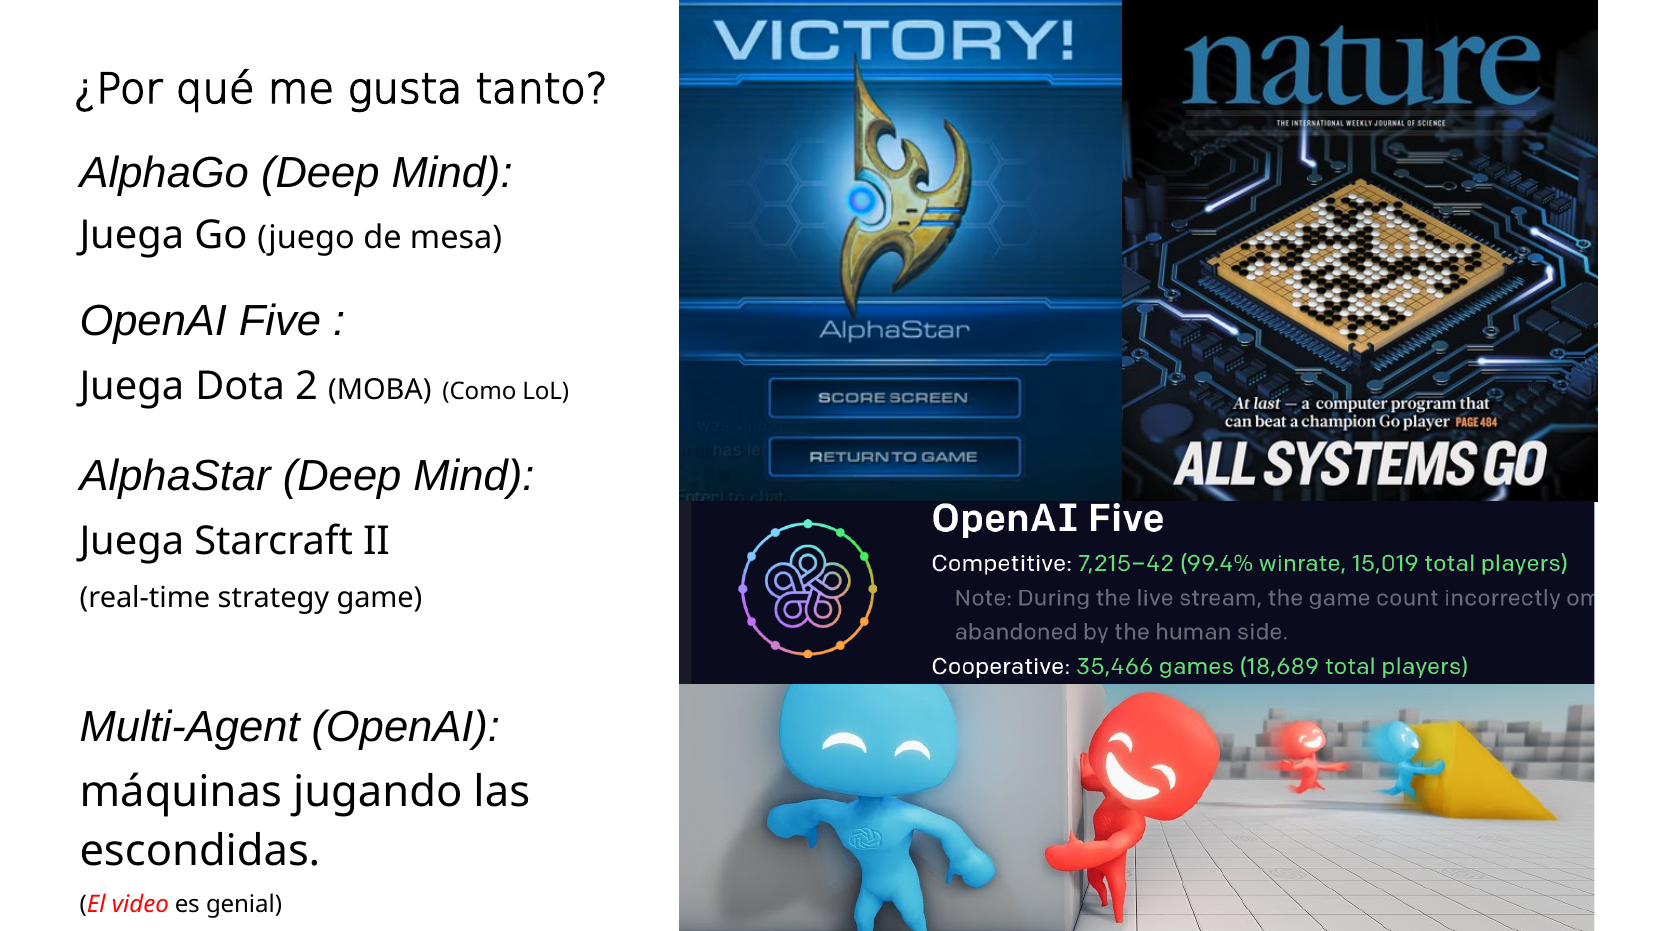

¿Por qué me gusta tanto?
# AlphaGo (Deep Mind):
Juega Go (juego de mesa)
OpenAI Five :
Juega Dota 2 (MOBA) (Como LoL)
AlphaStar (Deep Mind):
Juega Starcraft II
(real-time strategy game)
Multi-Agent (OpenAI):
máquinas jugando las escondidas.
(El video es genial)